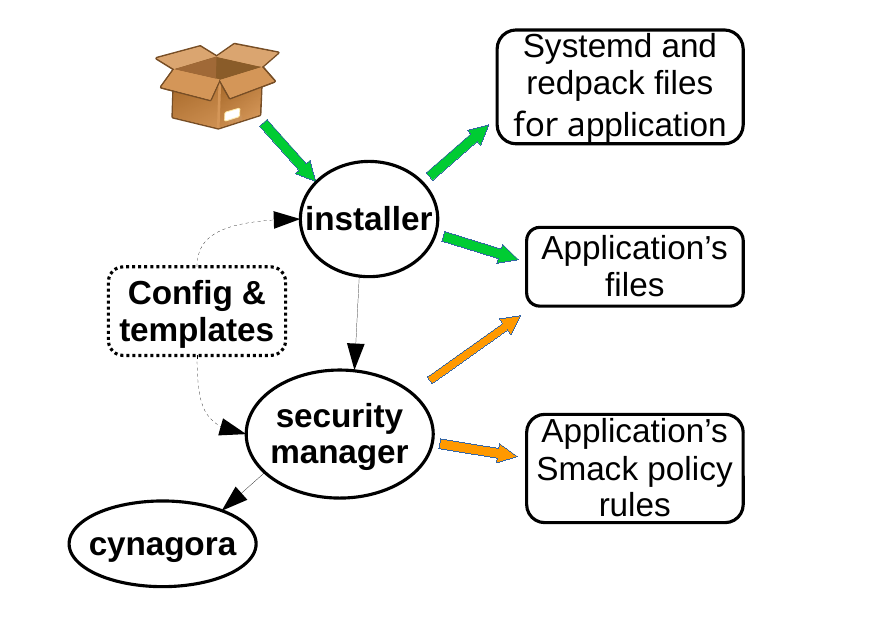

Systemd and
redpack files
for application
installer
Application’s
files
Config &
templates
security
manager
Application’s
Smack policy
rules
cynagora